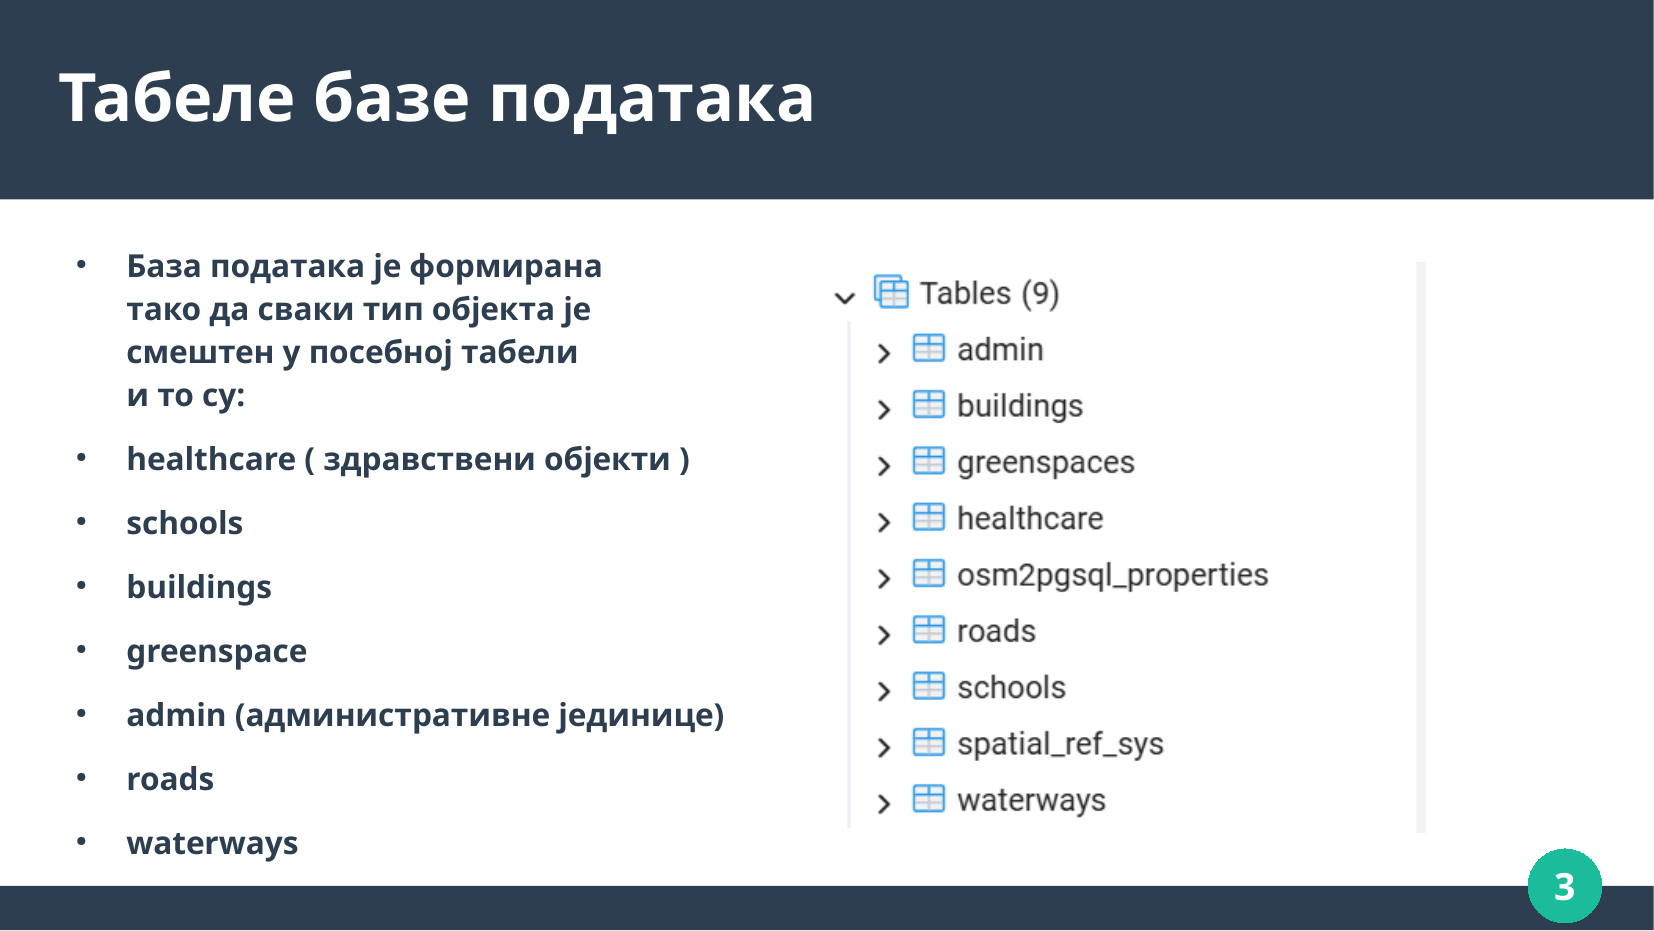

# Табеле базе података
База података је формирана
тако да сваки тип објекта је
смештен у посебној табели
и то су:
healthcare ( здравствени објекти )
schools
buildings
greenspace
admin (административне јединице)
roads
waterways
3